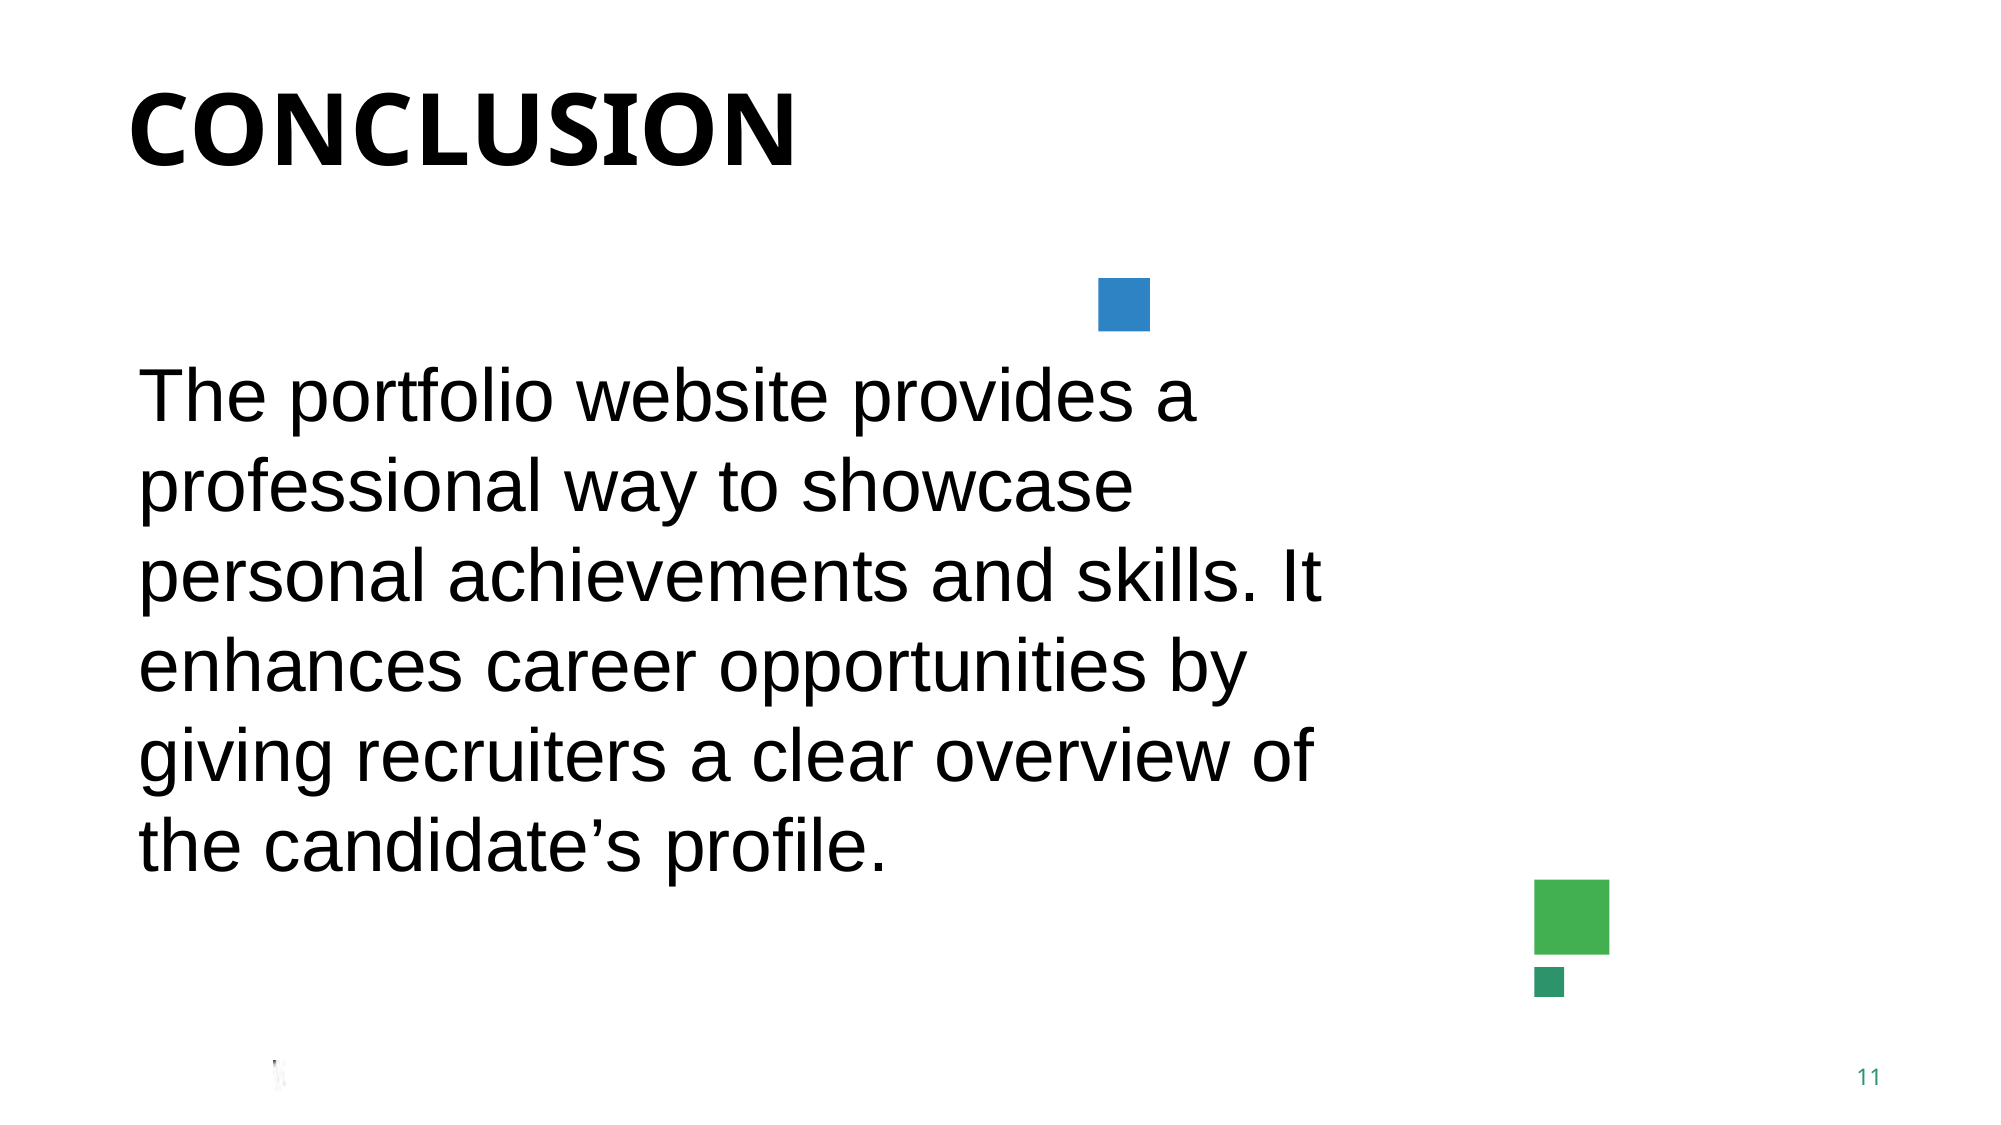

# CONCLUSION
The portfolio website provides a professional way to showcase personal achievements and skills. It enhances career opportunities by giving recruiters a clear overview of the candidate’s profile.